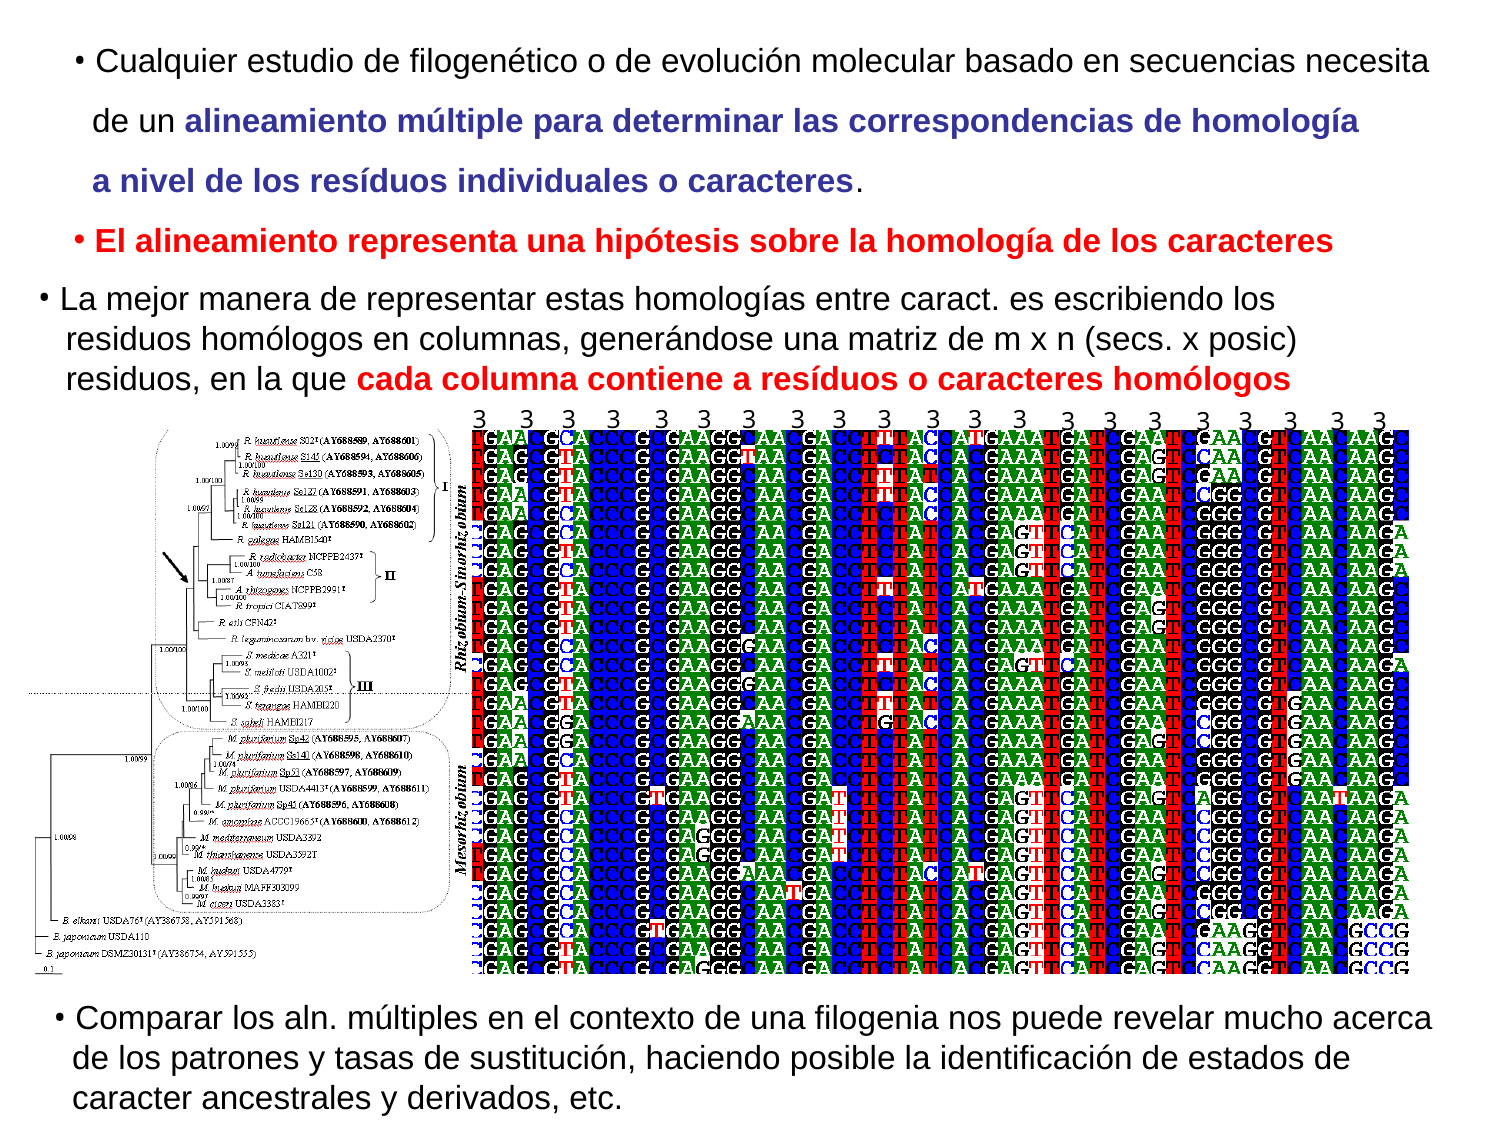

Cualquier estudio de filogenético o de evolución molecular basado en secuencias necesita
 de un alineamiento múltiple para determinar las correspondencias de homología
 a nivel de los resíduos individuales o caracteres.
 El alineamiento representa una hipótesis sobre la homología de los caracteres
 La mejor manera de representar estas homologías entre caract. es escribiendo los
 residuos homólogos en columnas, generándose una matriz de m x n (secs. x posic)
 residuos, en la que cada columna contiene a resíduos o caracteres homólogos
3
3
3
3
3
3
3
3
3
3
3
3
3
3
3
3
3
3
3
3
3
 Comparar los aln. múltiples en el contexto de una filogenia nos puede revelar mucho acerca
 de los patrones y tasas de sustitución, haciendo posible la identificación de estados de
 caracter ancestrales y derivados, etc.